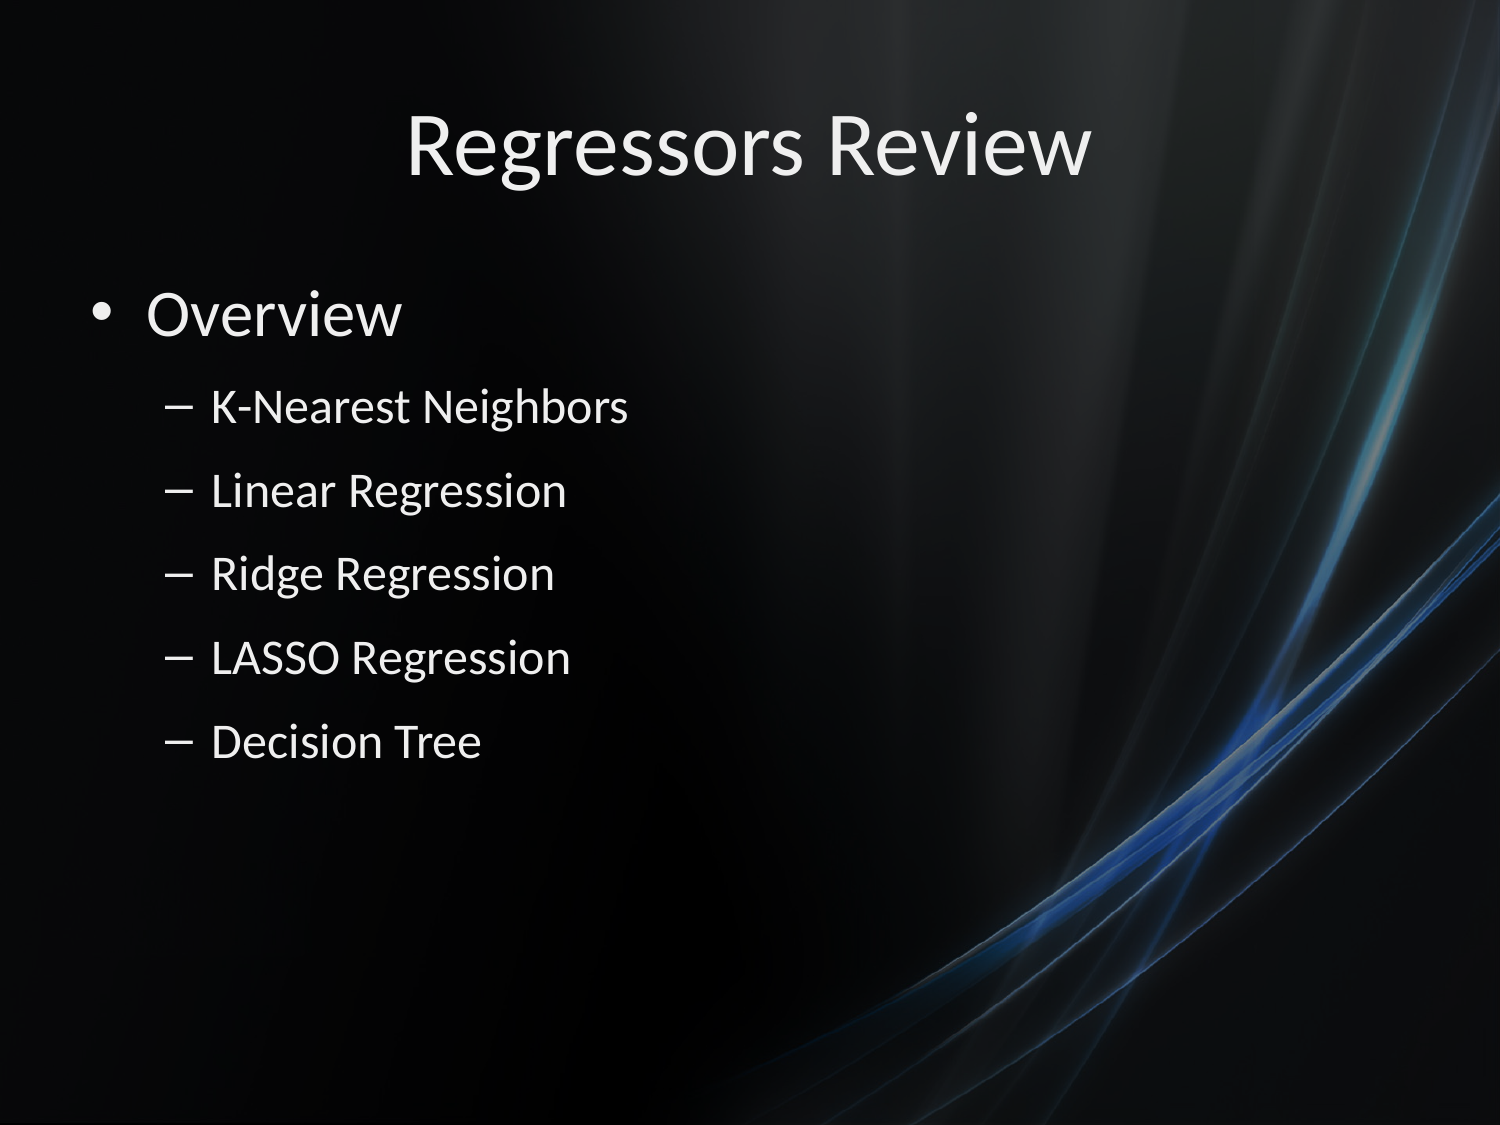

# Regressors Review
Overview
K-Nearest Neighbors
Linear Regression
Ridge Regression
LASSO Regression
Decision Tree